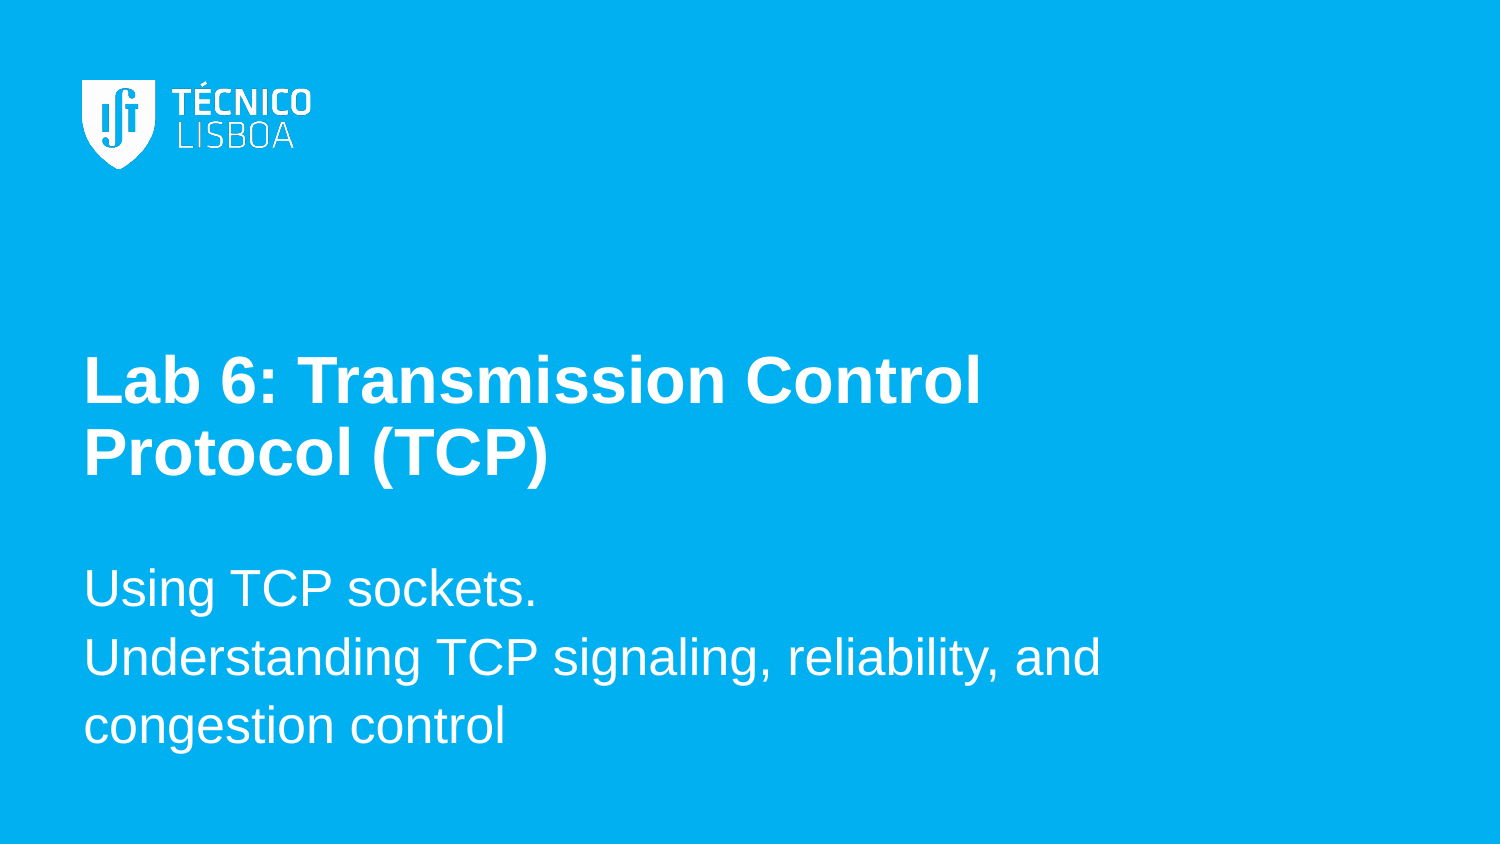

# Lab 6: Transmission Control Protocol (TCP)
Using TCP sockets.
Understanding TCP signaling, reliability, and congestion control